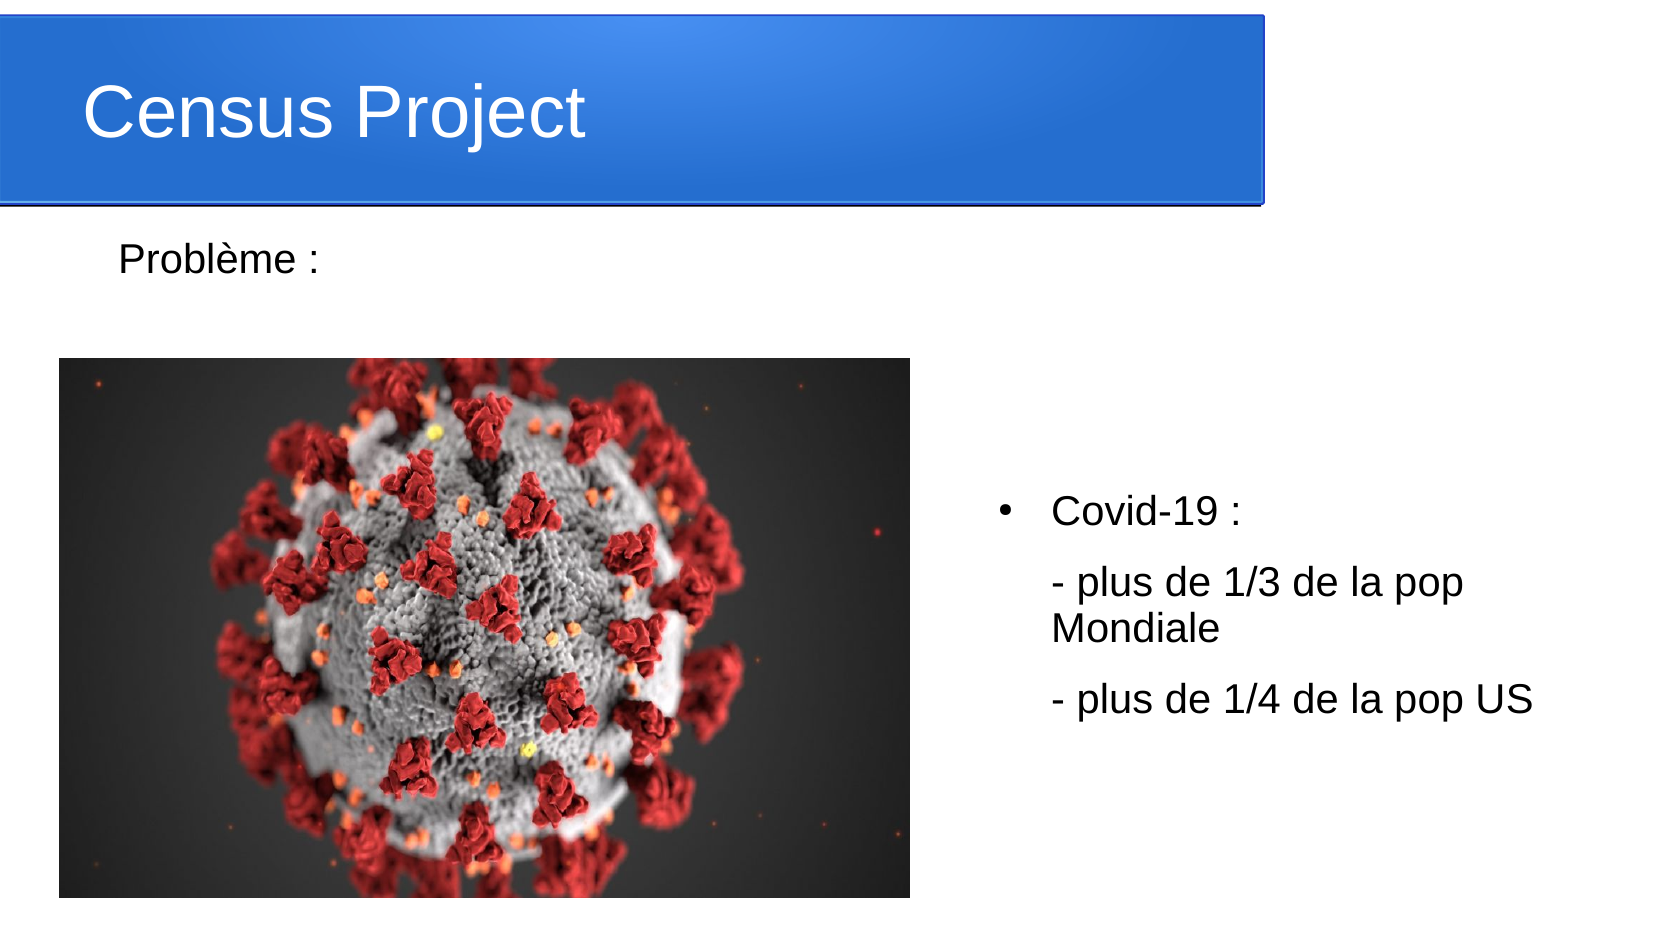

# Census Project
Problème :
Covid-19 :
- plus de 1/3 de la pop Mondiale
- plus de 1/4 de la pop US